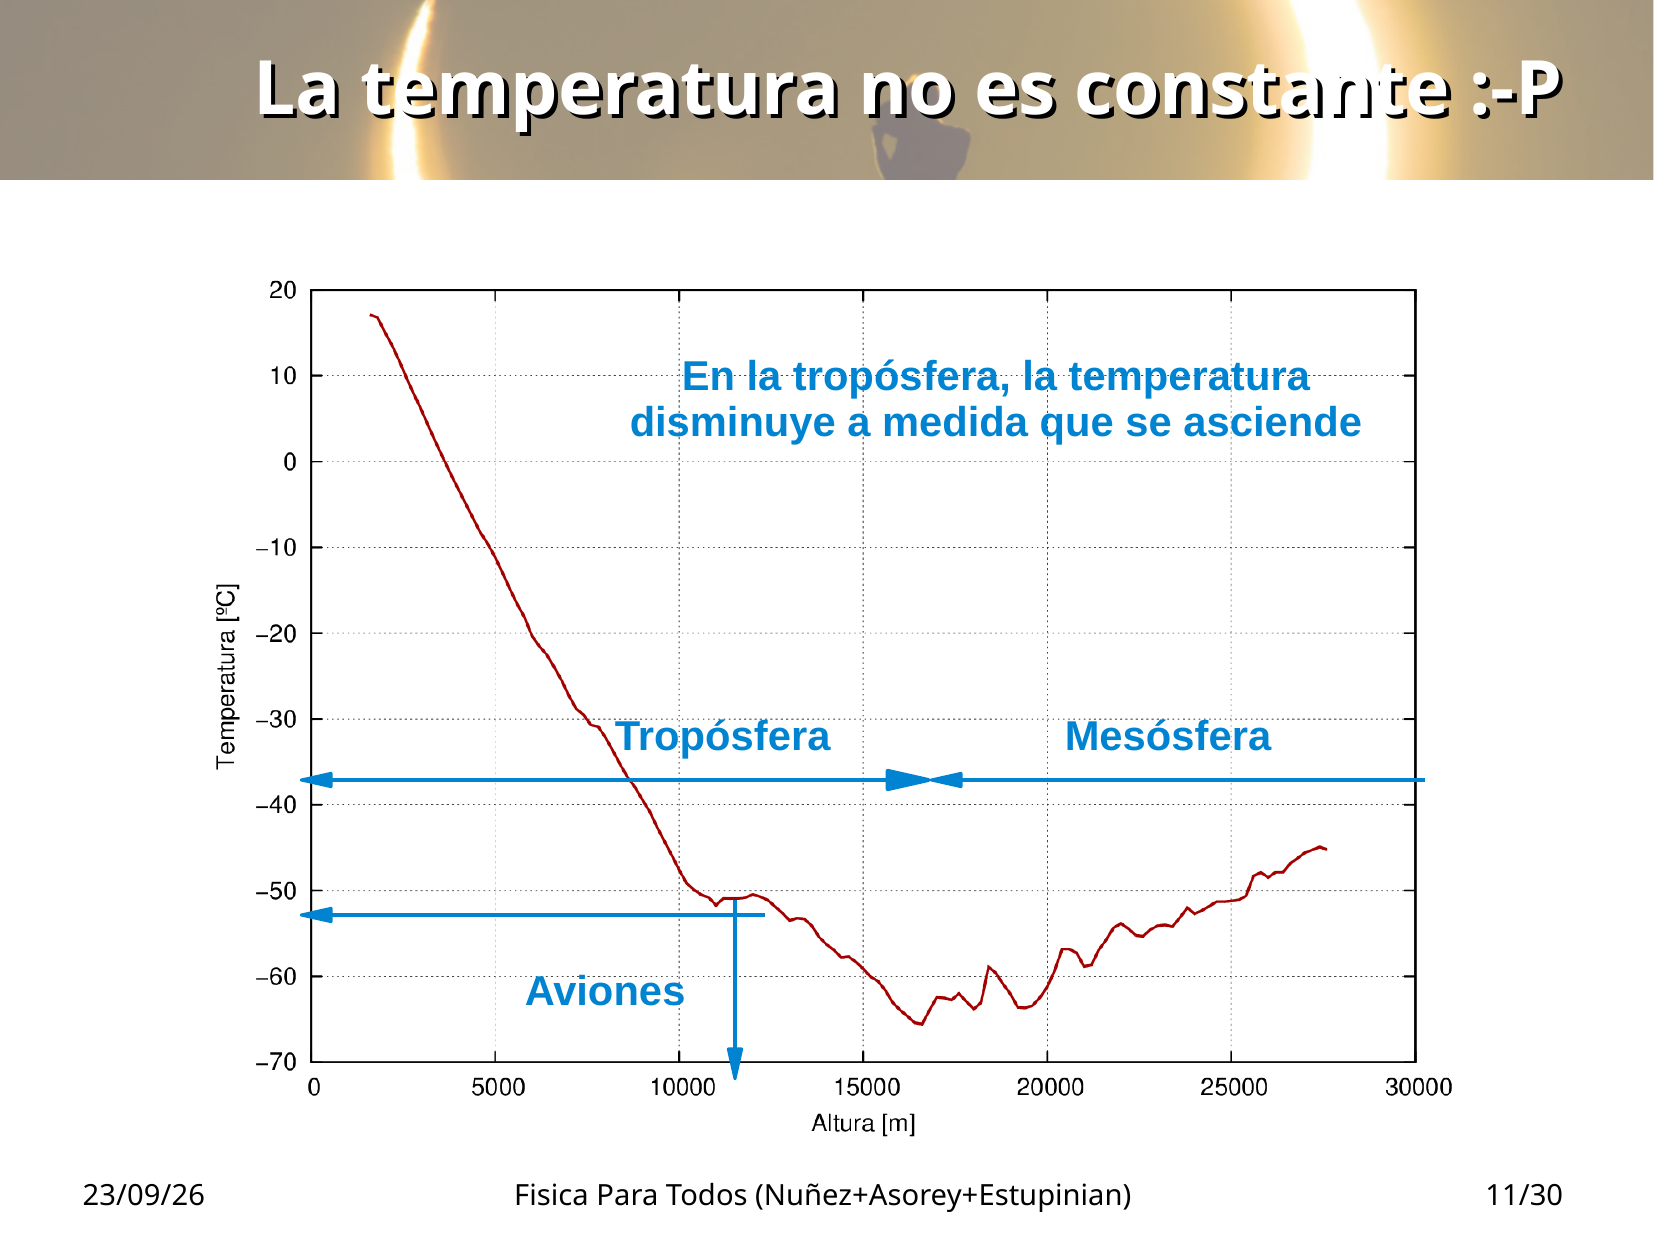

# La temperatura no es constante :-P
En la tropósfera, la temperatura disminuye a medida que se asciende
Tropósfera
Mesósfera
Aviones
Fisica Para Todos (Nuñez+Asorey+Estupinian)
11